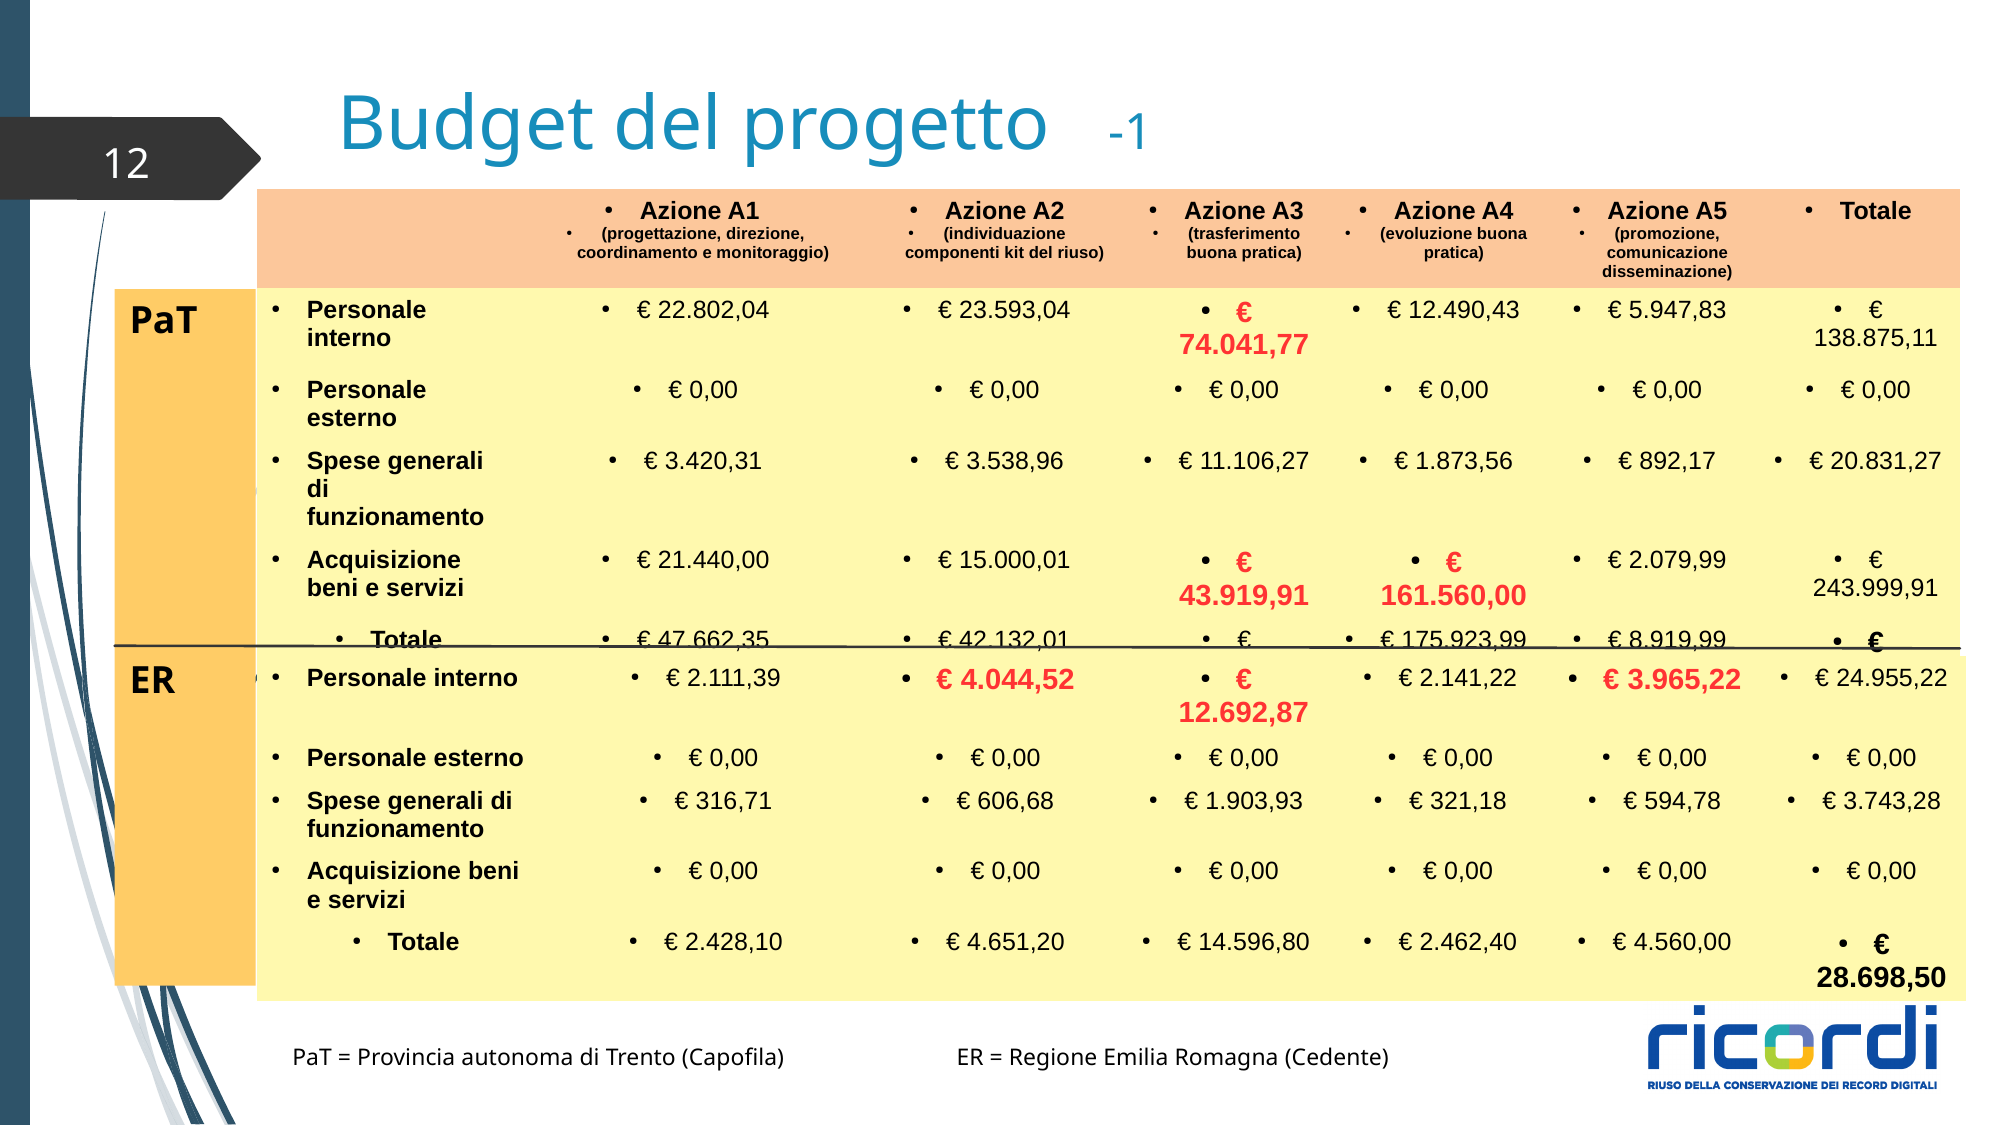

# Budget del progetto -1
| | Azione A1 (progettazione, direzione, coordinamento e monitoraggio) | Azione A2 (individuazione componenti kit del riuso) | Azione A3 (trasferimento buona pratica) | Azione A4 (evoluzione buona pratica) | Azione A5 (promozione, comunicazione disseminazione) | Totale |
| --- | --- | --- | --- | --- | --- | --- |
| Personale interno | € 22.802,04 | € 23.593,04 | € 74.041,77 | € 12.490,43 | € 5.947,83 | € 138.875,11 |
| Personale esterno | € 0,00 | € 0,00 | € 0,00 | € 0,00 | € 0,00 | € 0,00 |
| Spese generali di funzionamento | € 3.420,31 | € 3.538,96 | € 11.106,27 | € 1.873,56 | € 892,17 | € 20.831,27 |
| Acquisizione beni e servizi | € 21.440,00 | € 15.000,01 | € 43.919,91 | € 161.560,00 | € 2.079,99 | € 243.999,91 |
| Totale | € 47.662,35 | € 42.132,01 | € 129.067,95 | € 175.923,99 | € 8.919,99 | € 403.706,29 |
PaT
ER
| Personale interno | € 2.111,39 | € 4.044,52 | € 12.692,87 | € 2.141,22 | € 3.965,22 | € 24.955,22 |
| --- | --- | --- | --- | --- | --- | --- |
| Personale esterno | € 0,00 | € 0,00 | € 0,00 | € 0,00 | € 0,00 | € 0,00 |
| Spese generali di funzionamento | € 316,71 | € 606,68 | € 1.903,93 | € 321,18 | € 594,78 | € 3.743,28 |
| Acquisizione beni e servizi | € 0,00 | € 0,00 | € 0,00 | € 0,00 | € 0,00 | € 0,00 |
| Totale | € 2.428,10 | € 4.651,20 | € 14.596,80 | € 2.462,40 | € 4.560,00 | € 28.698,50 |
PaT = Provincia autonoma di Trento (Capofila)			ER = Regione Emilia Romagna (Cedente)